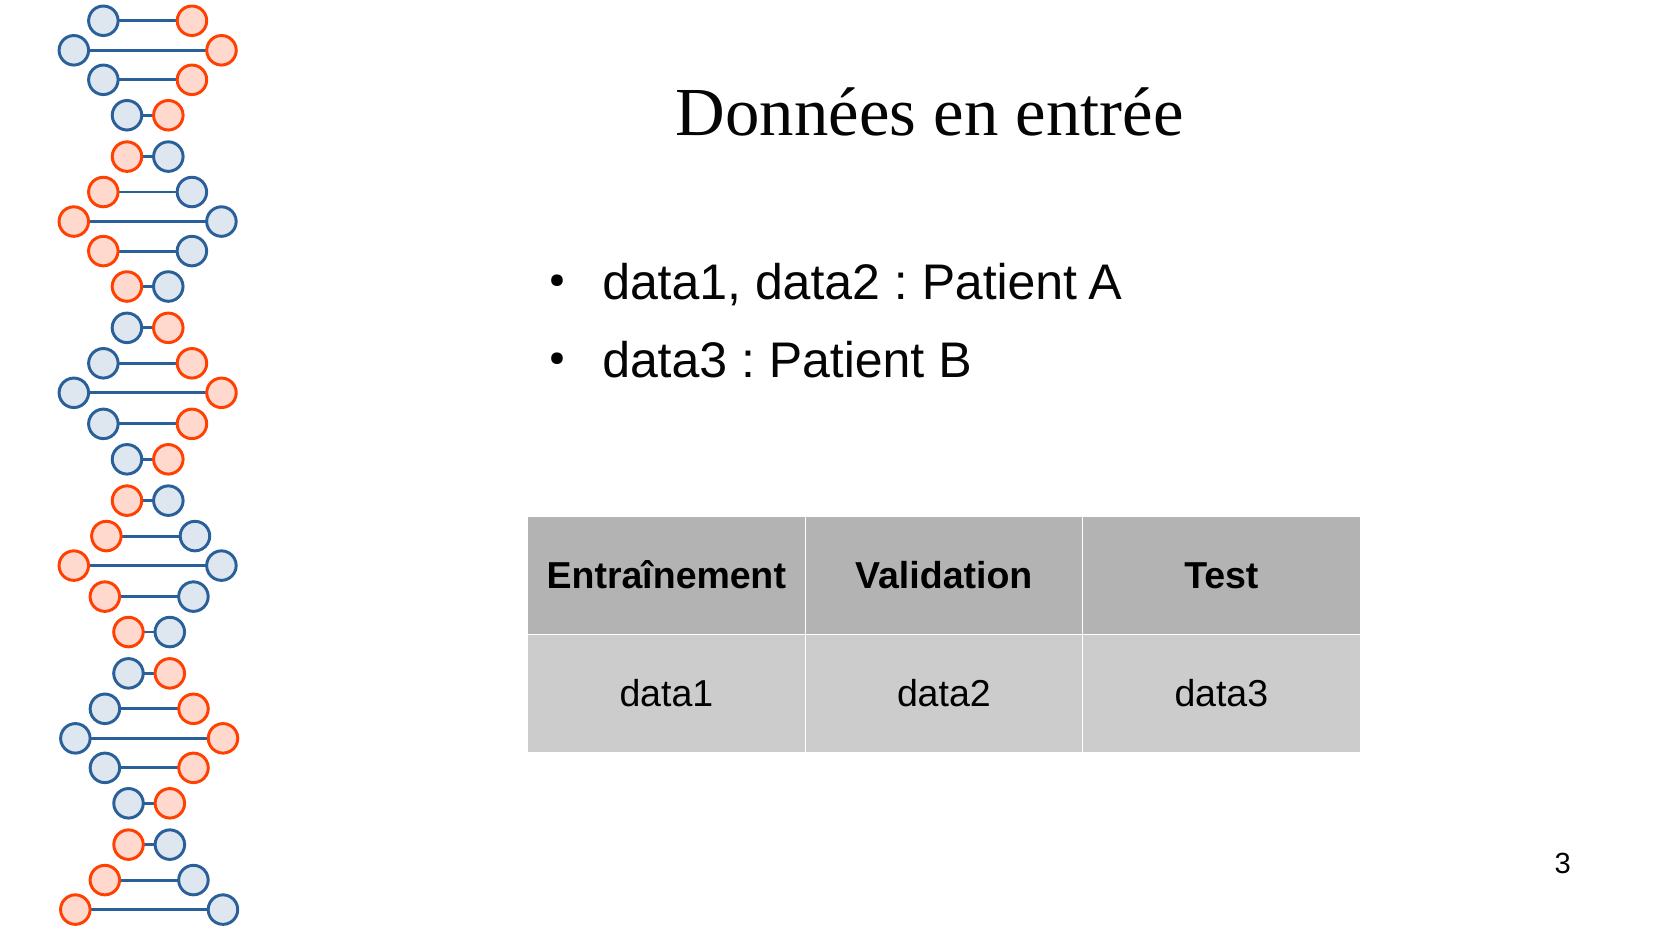

# Données en entrée
data1, data2 : Patient A
data3 : Patient B
| Entraînement | Validation | Test |
| --- | --- | --- |
| data1 | data2 | data3 |
3